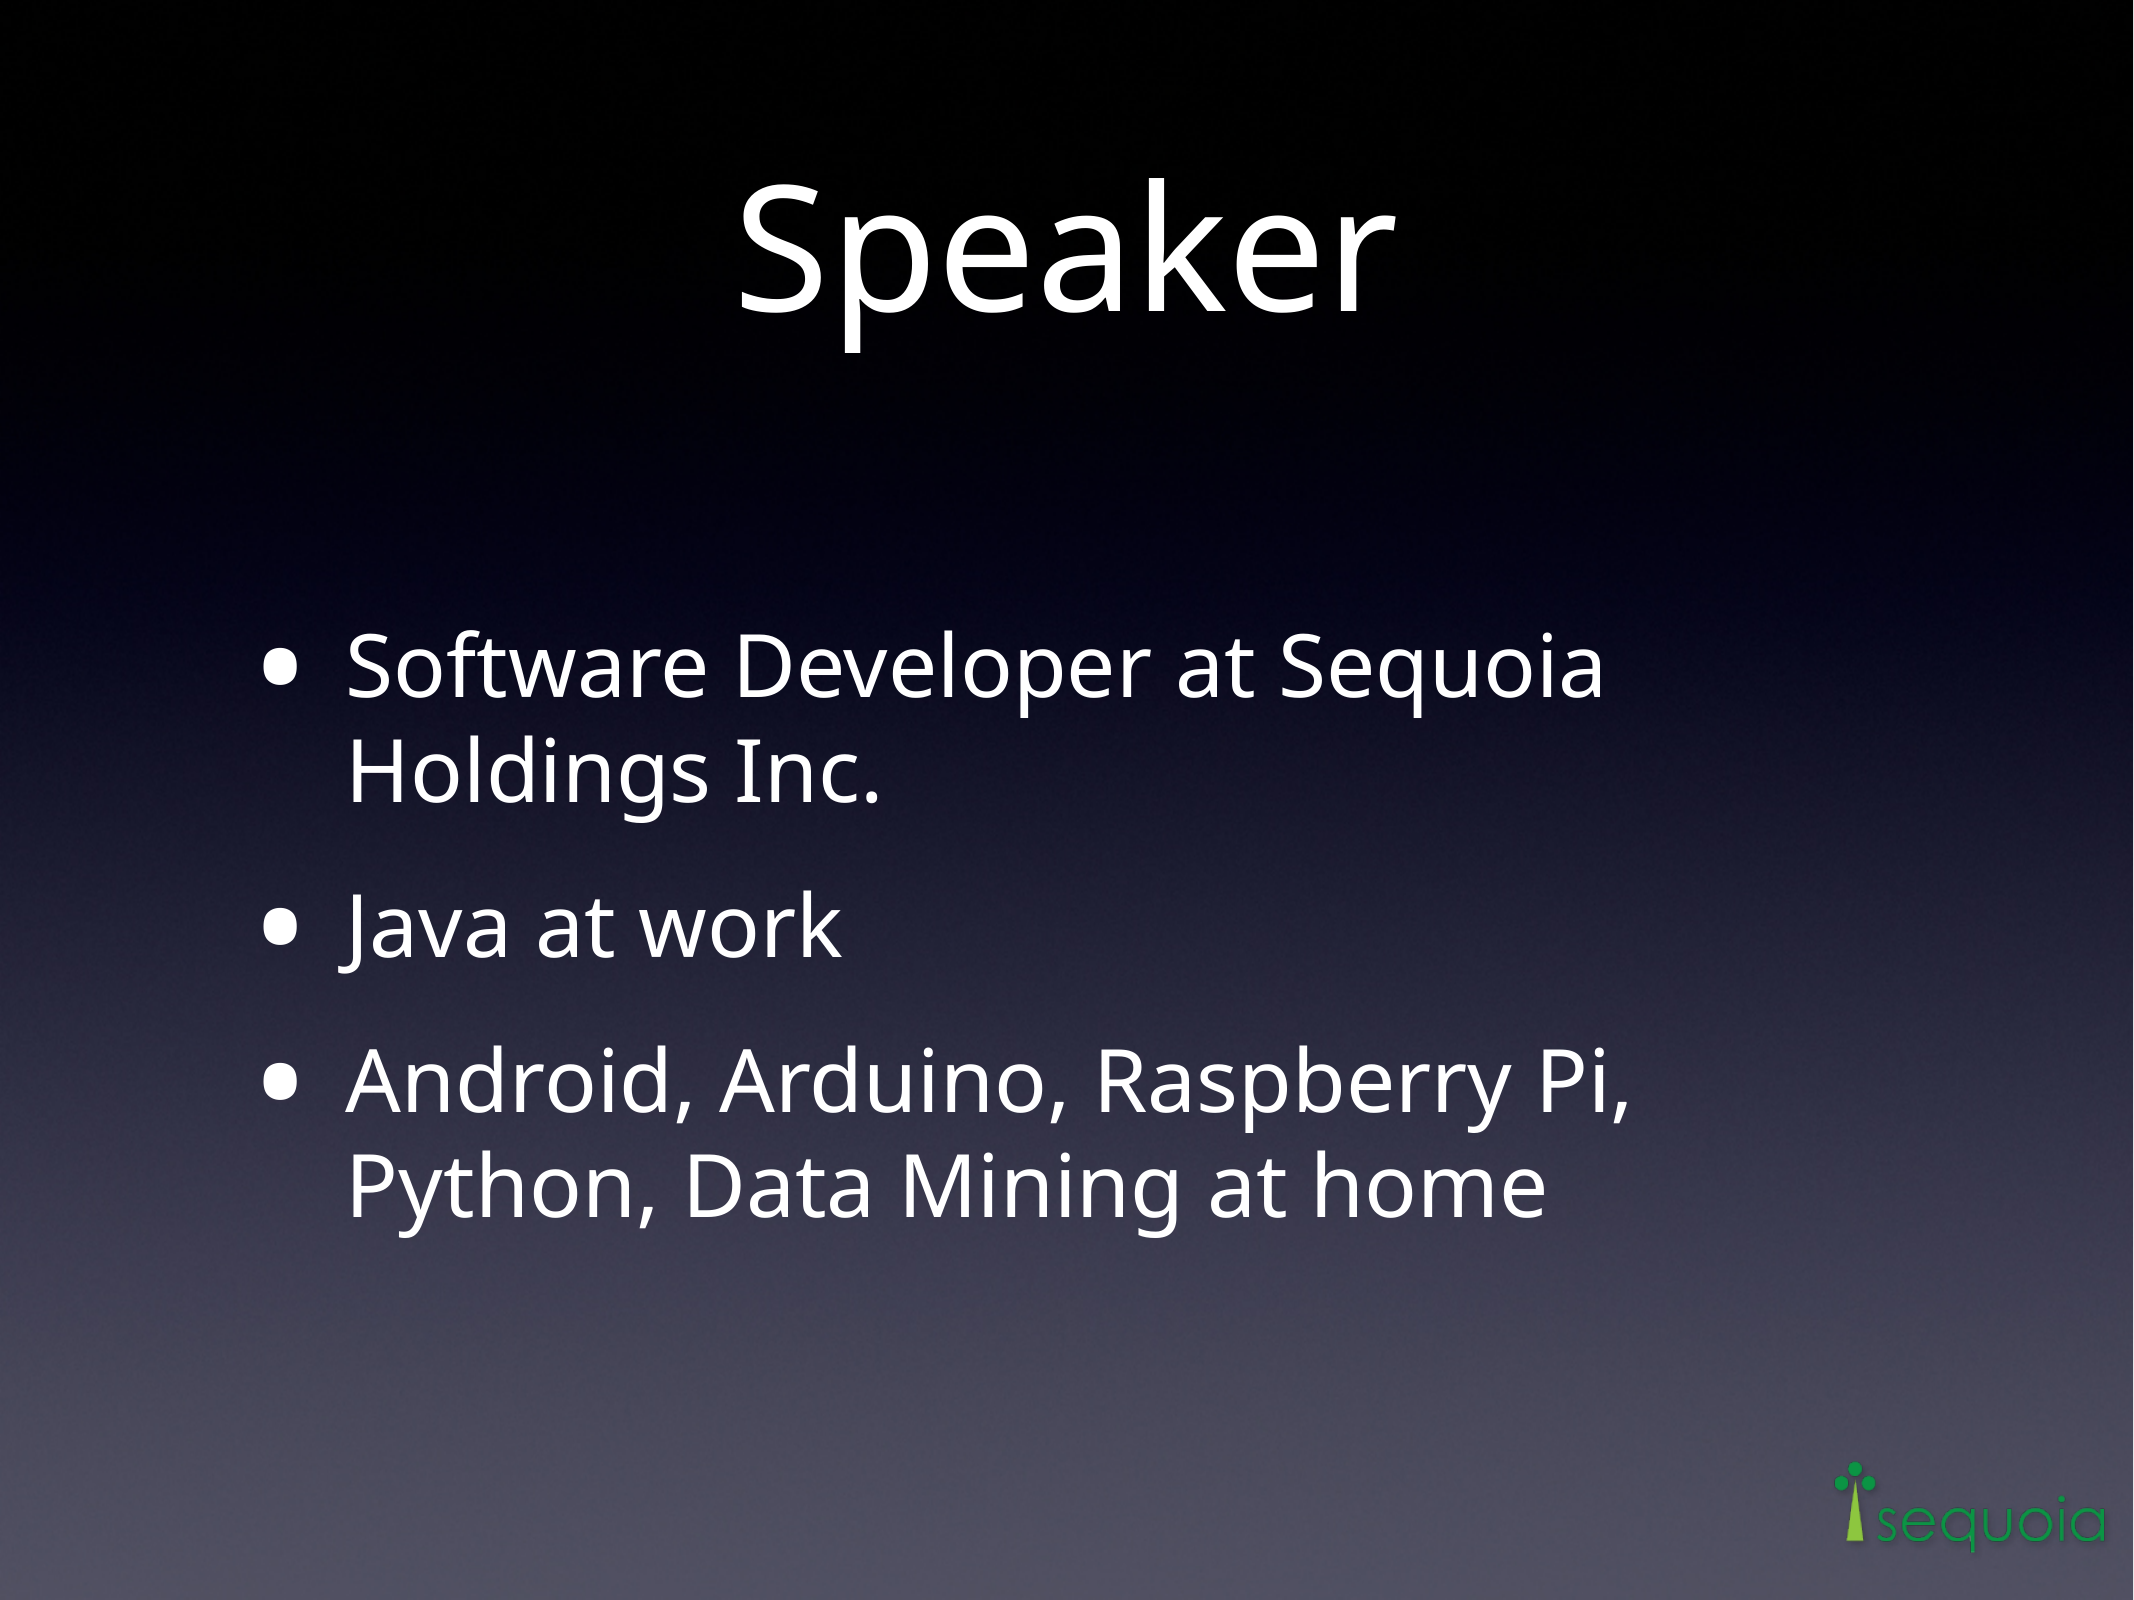

# Speaker
Software Developer at Sequoia Holdings Inc.
Java at work
Android, Arduino, Raspberry Pi, Python, Data Mining at home